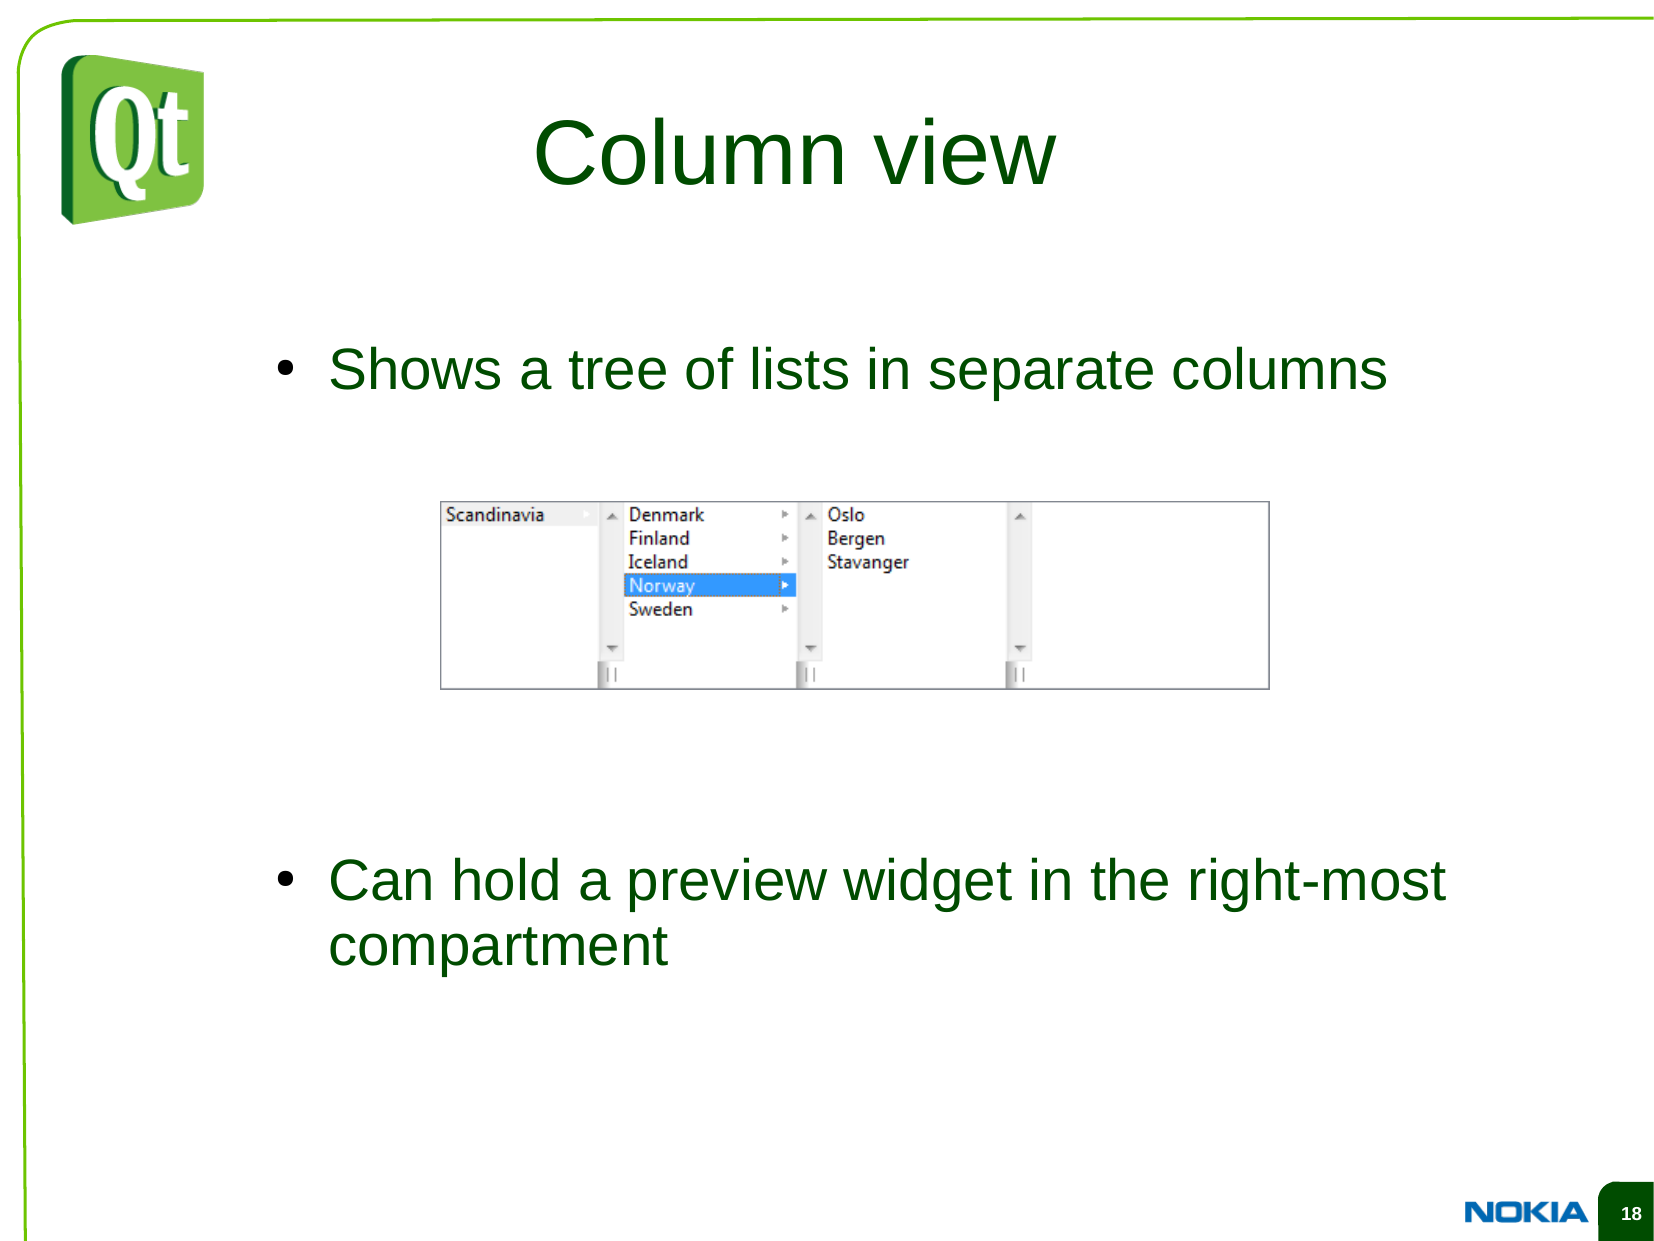

# Column view
Shows a tree of lists in separate columns
Can hold a preview widget in the right-most compartment